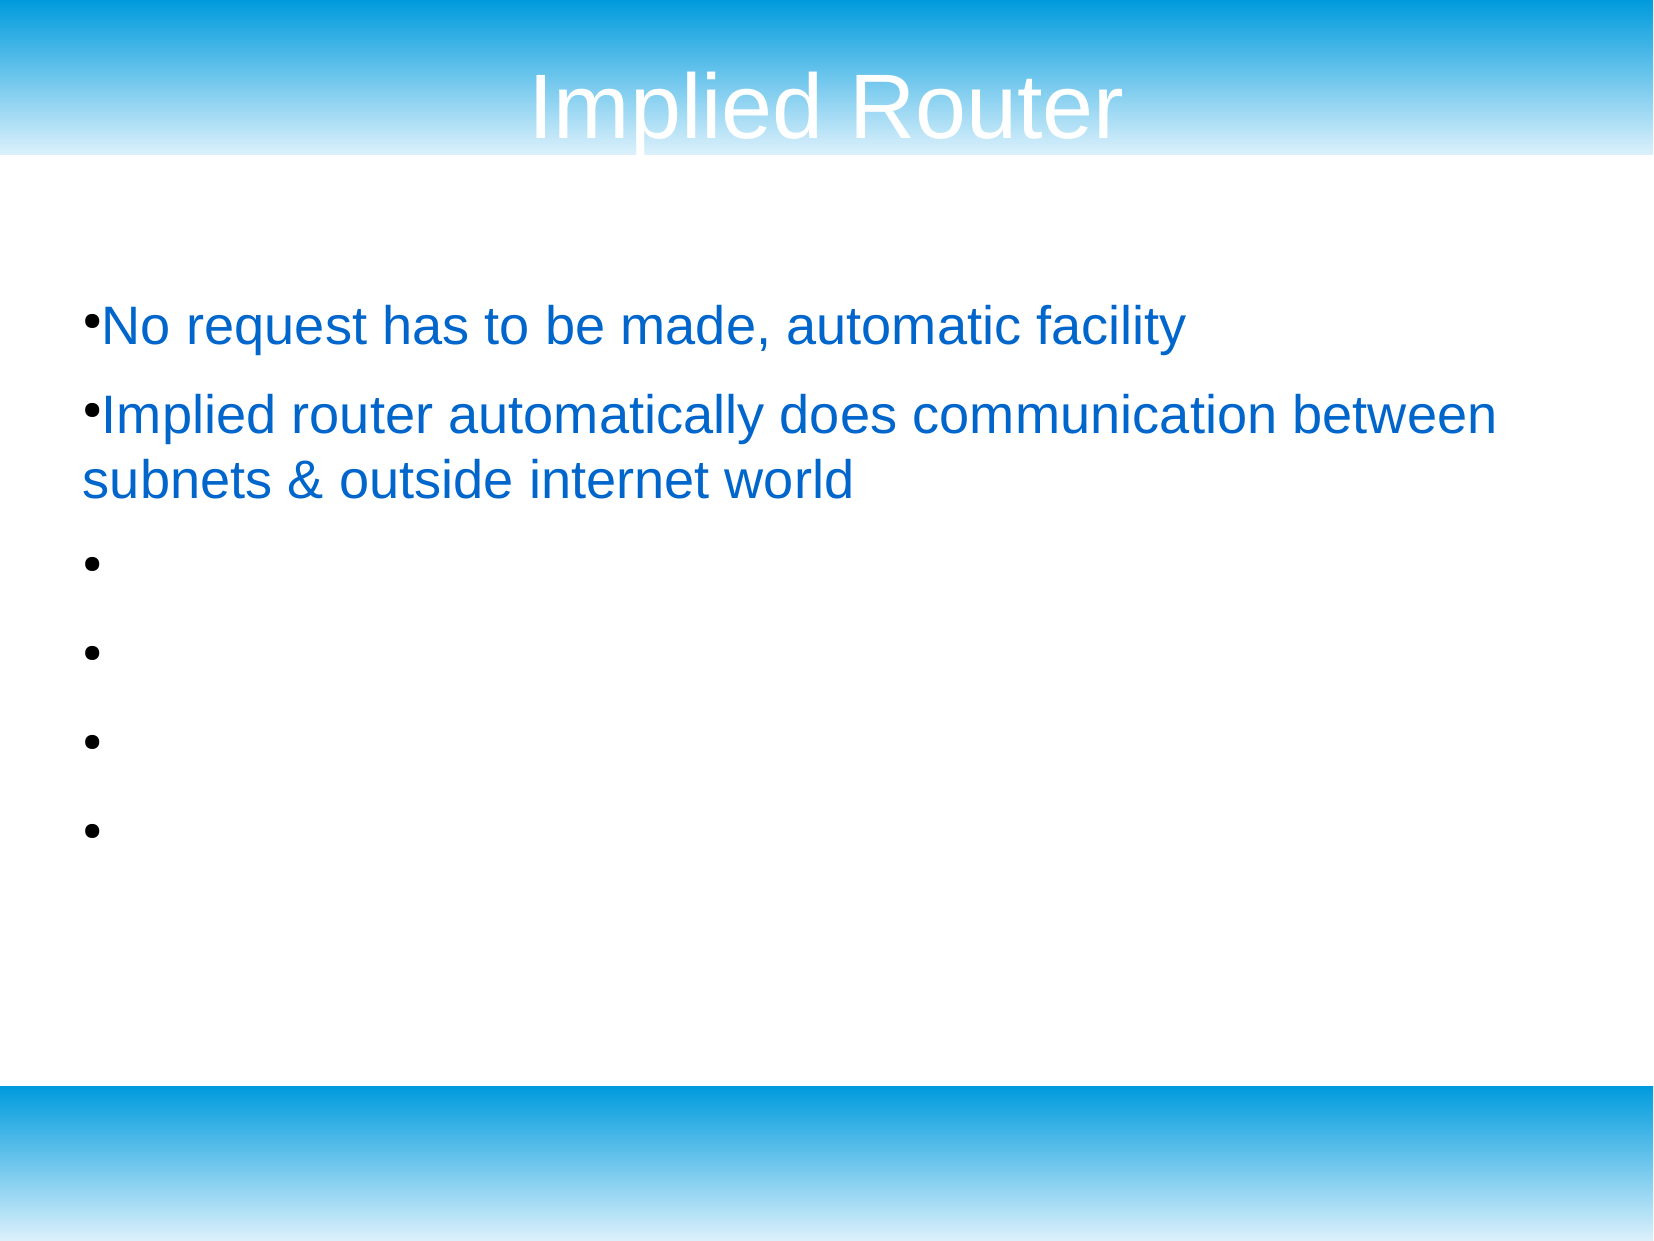

# Implied Router
No request has to be made, automatic facility
Implied router automatically does communication between subnets & outside internet world